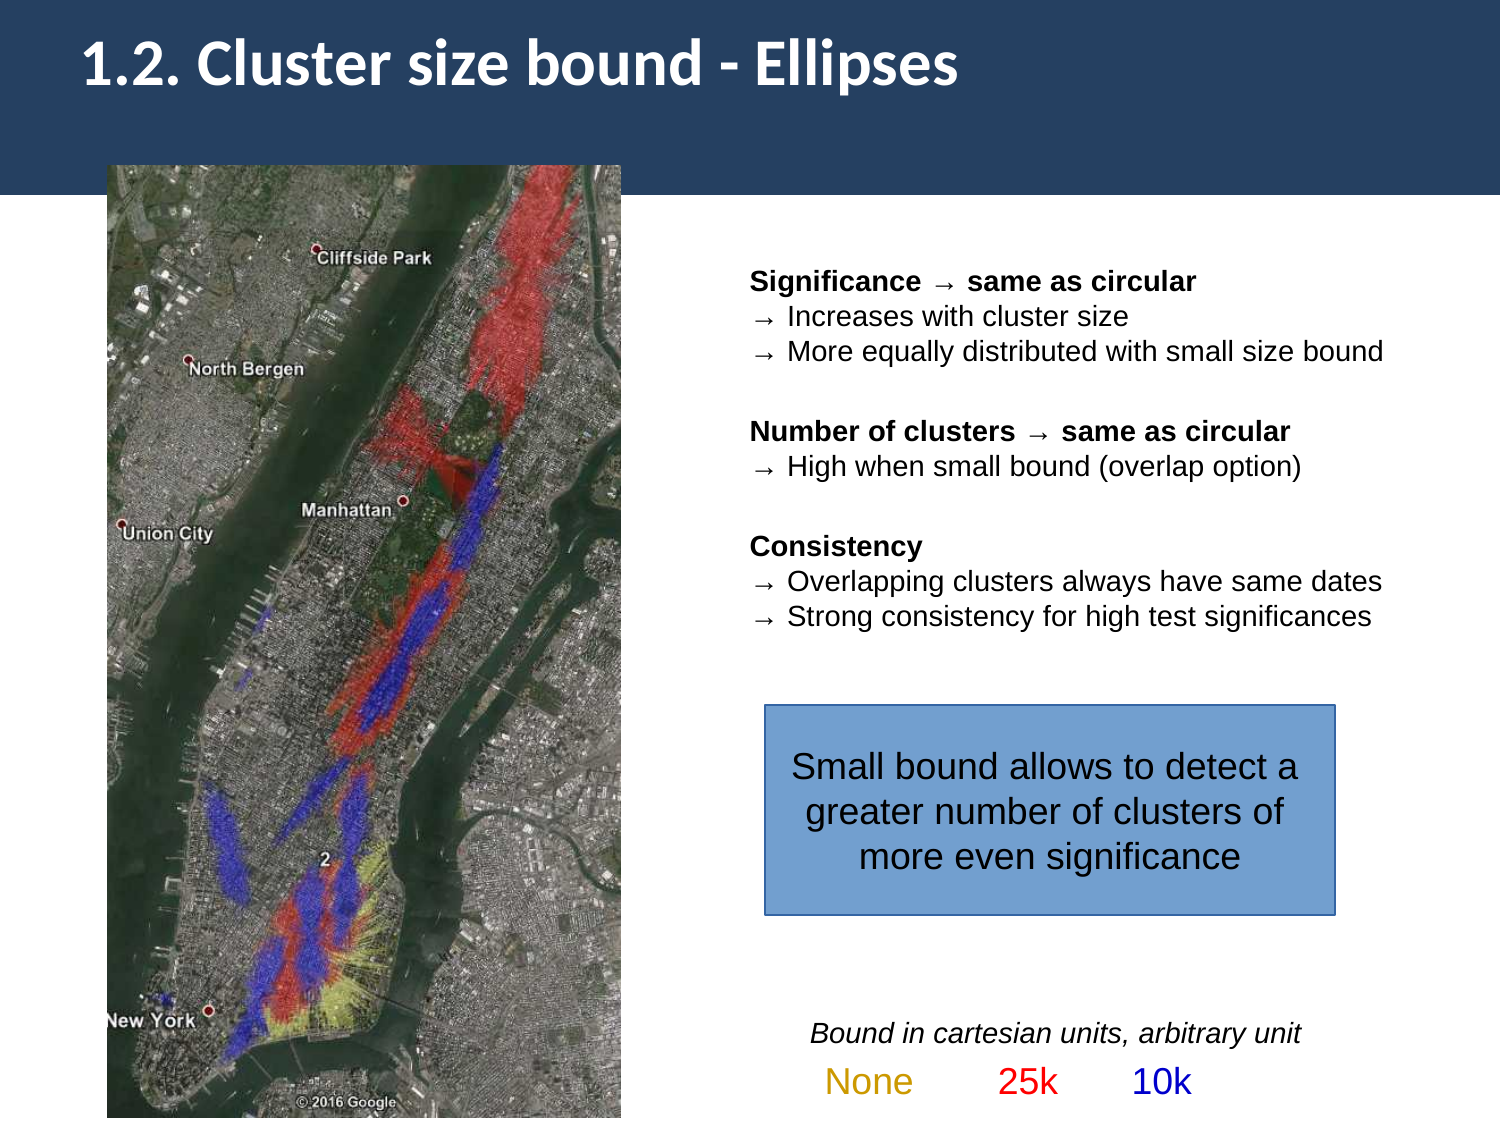

1.2. Cluster size bound - Ellipses
Significance → same as circular
→ Increases with cluster size
→ More equally distributed with small size bound
Number of clusters → same as circular
→ High when small bound (overlap option)
Consistency
→ Overlapping clusters always have same dates
→ Strong consistency for high test significances
Small bound allows to detect a
greater number of clusters of
more even significance
Bound in cartesian units, arbitrary unit
None 25k 10k